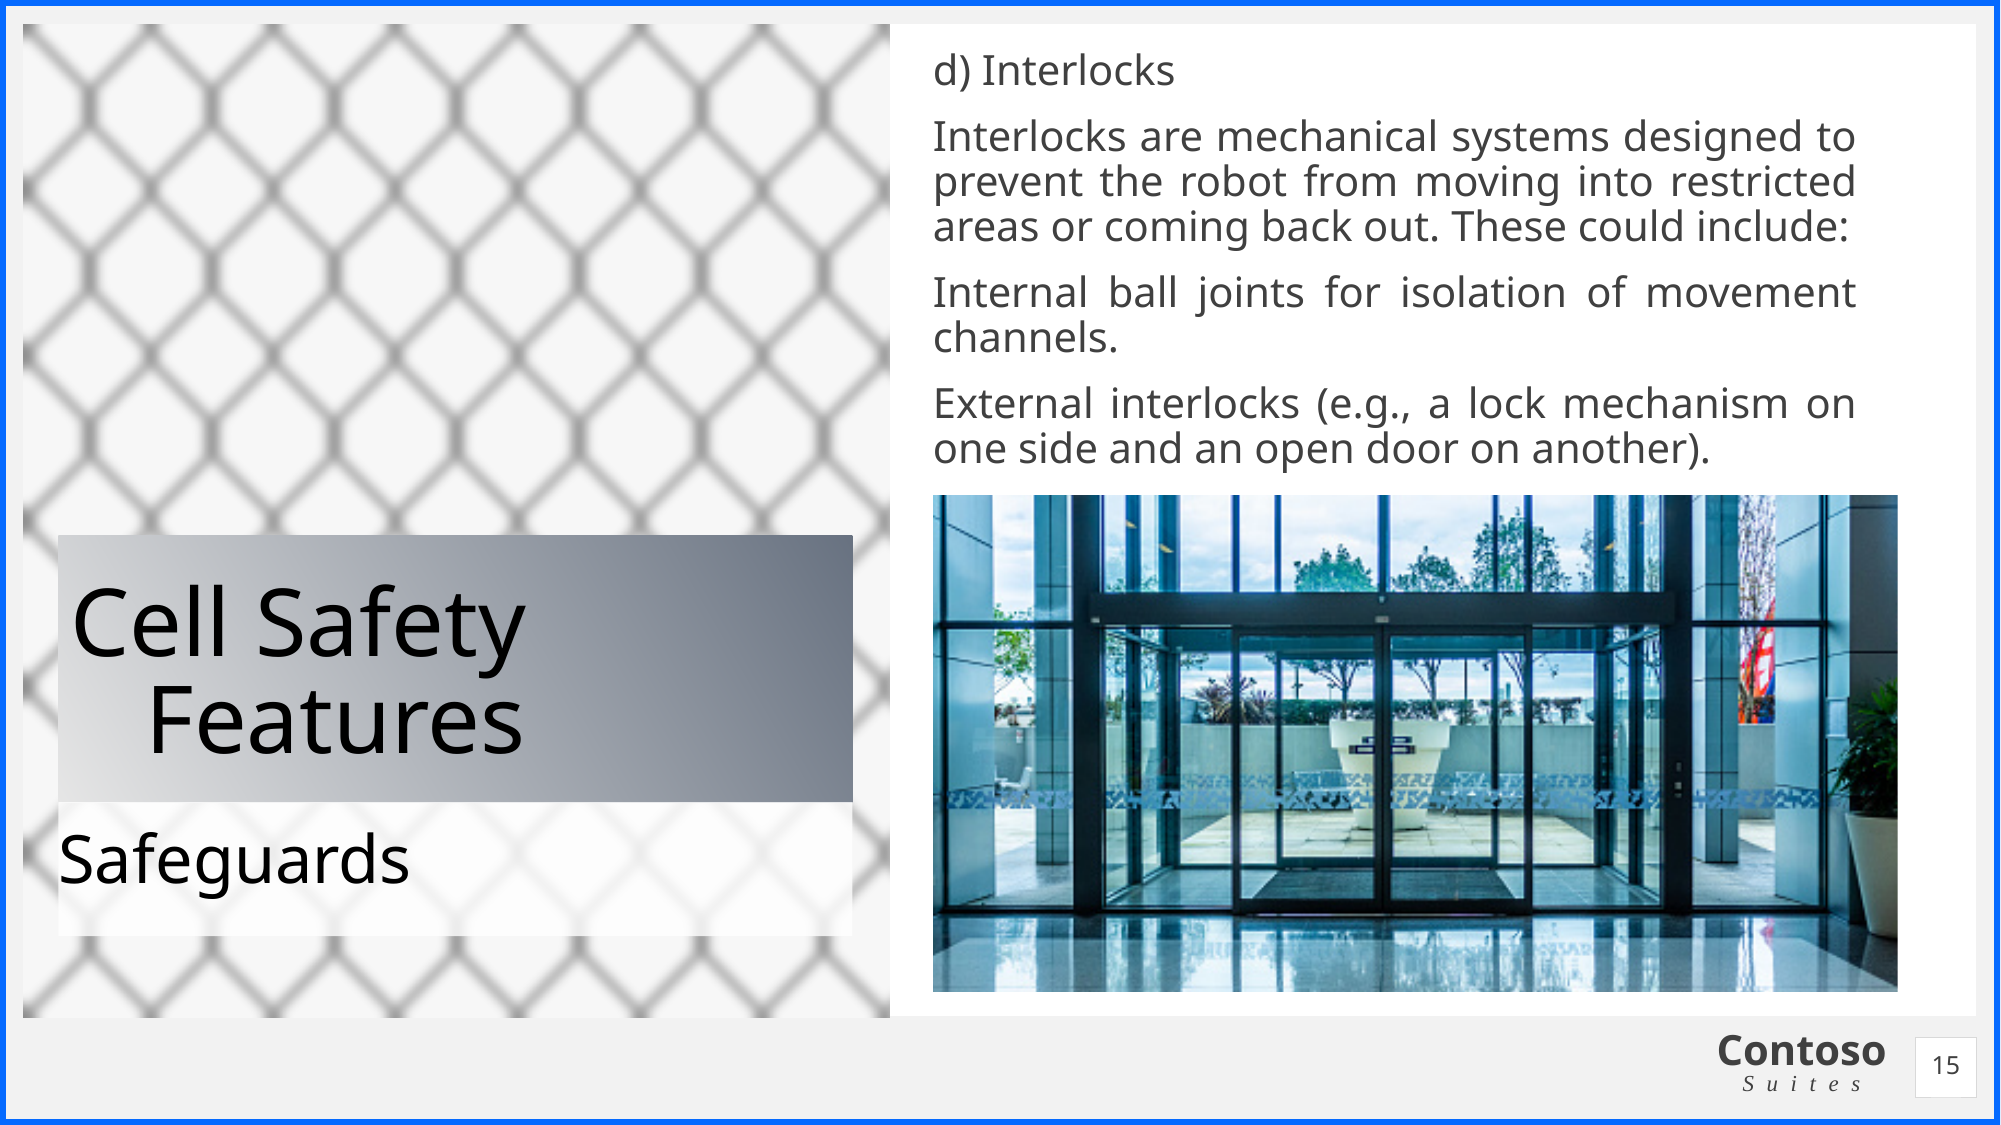

d) Interlocks
Interlocks are mechanical systems designed to prevent the robot from moving into restricted areas or coming back out. These could include:
Internal ball joints for isolation of movement channels.
External interlocks (e.g., a lock mechanism on one side and an open door on another).
# Cell Safety Features
Safeguards